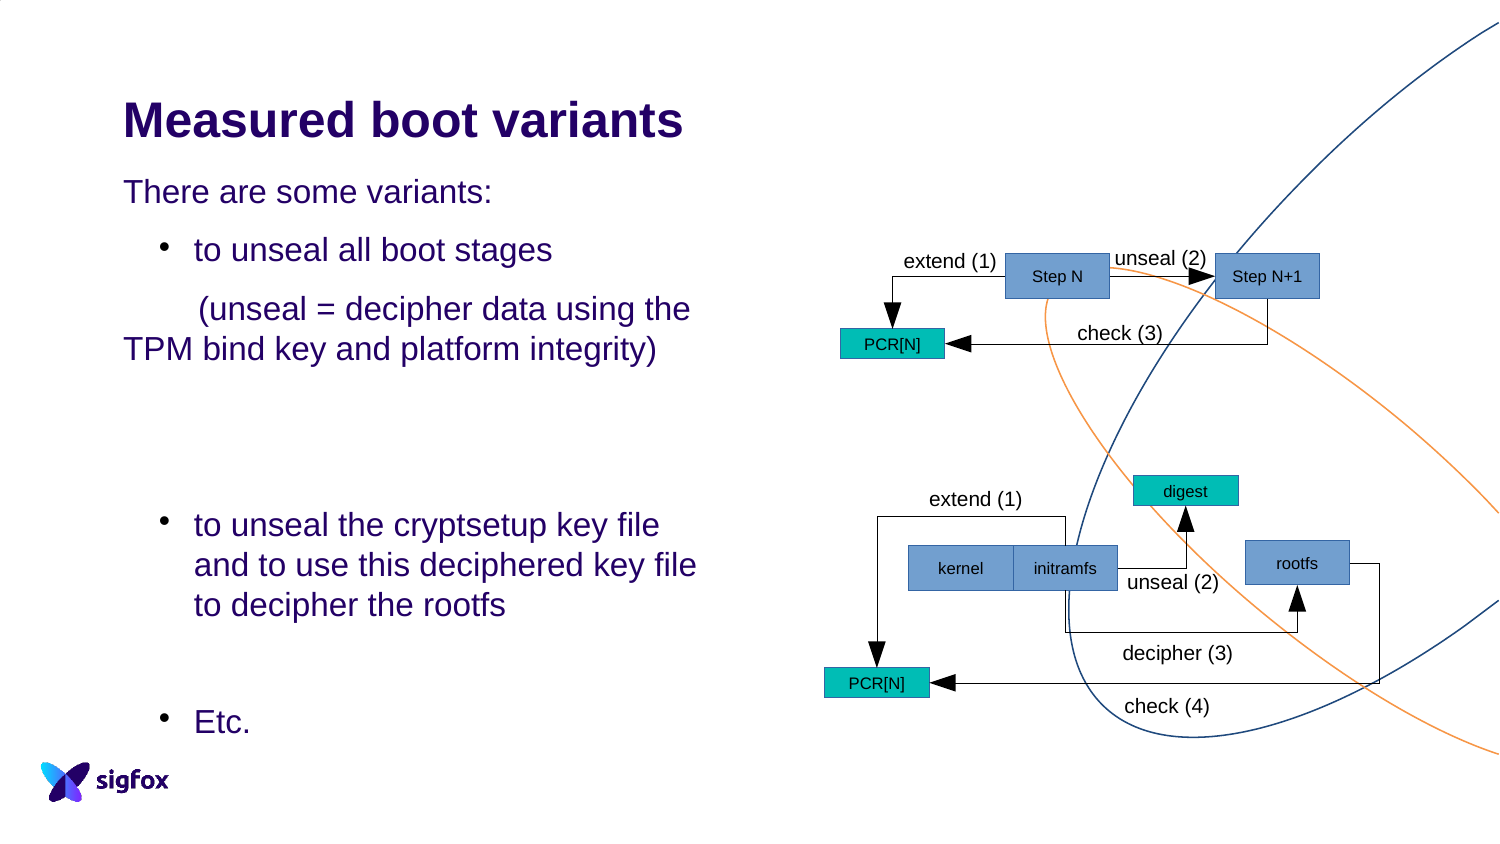

Measured boot variants
There are some variants:
to unseal all boot stages
	(unseal = decipher data using the TPM bind key and platform integrity)
to unseal the cryptsetup key file and to use this deciphered key file to decipher the rootfs
Etc.
unseal (2)
extend (1)
Step N
Step N+1
check (3)
PCR[N]
digest
extend (1)
rootfs
kernel
initramfs
unseal (2)
decipher (3)
PCR[N]
check (4)